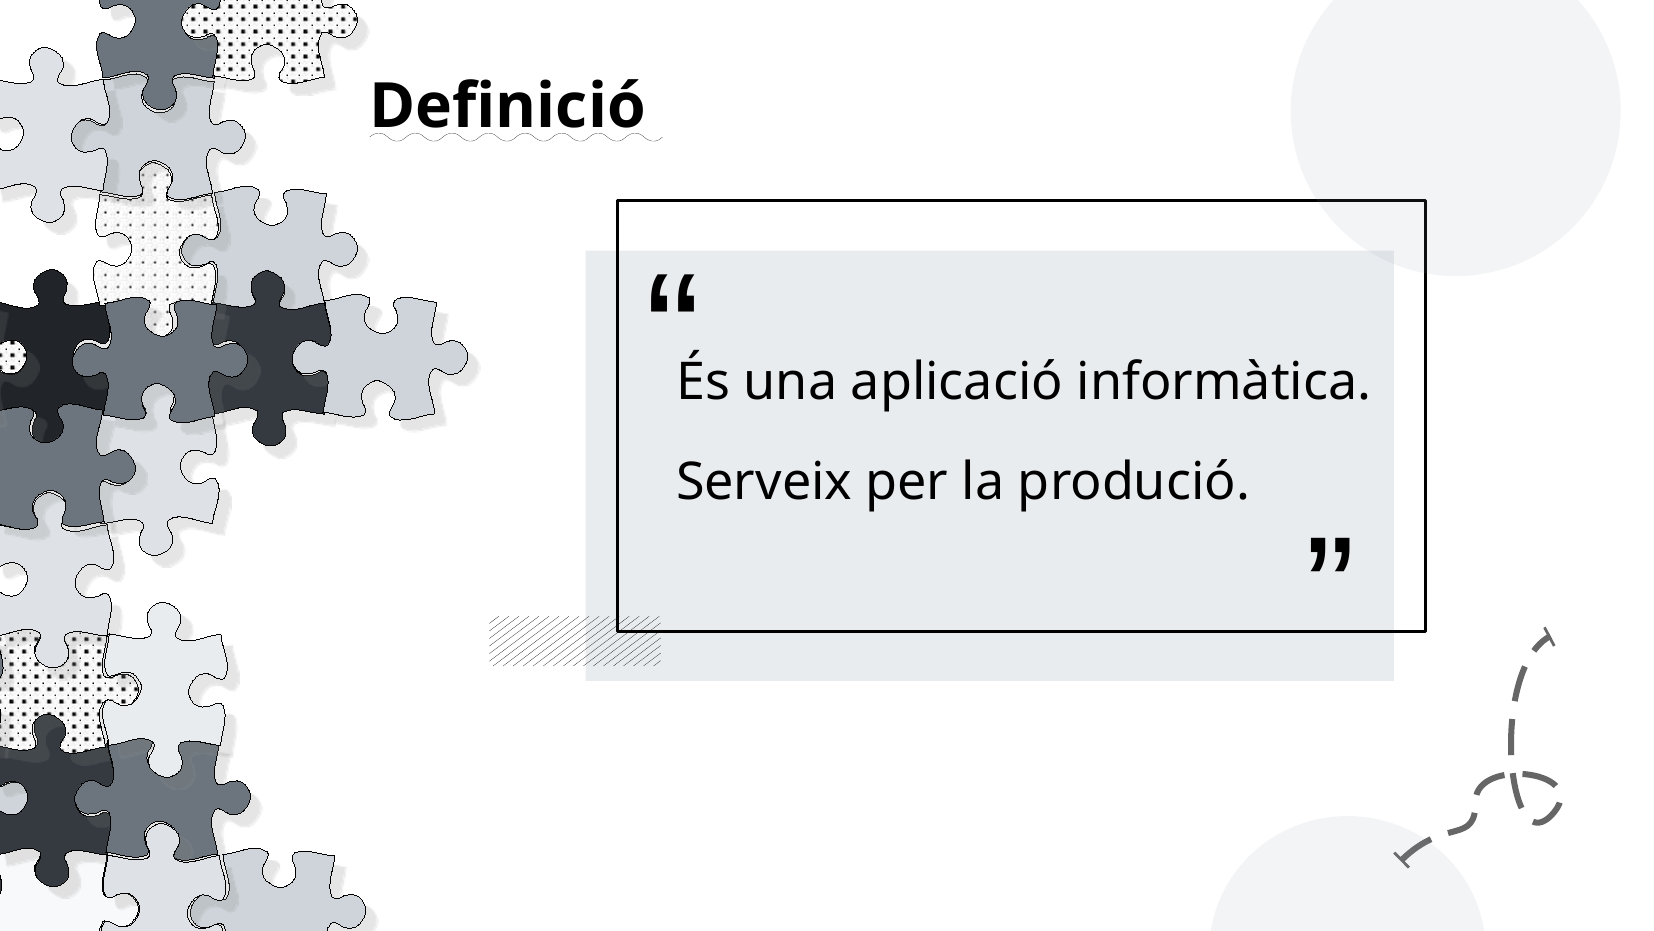

# Definició
És una aplicació informàtica.
Serveix per la produció.